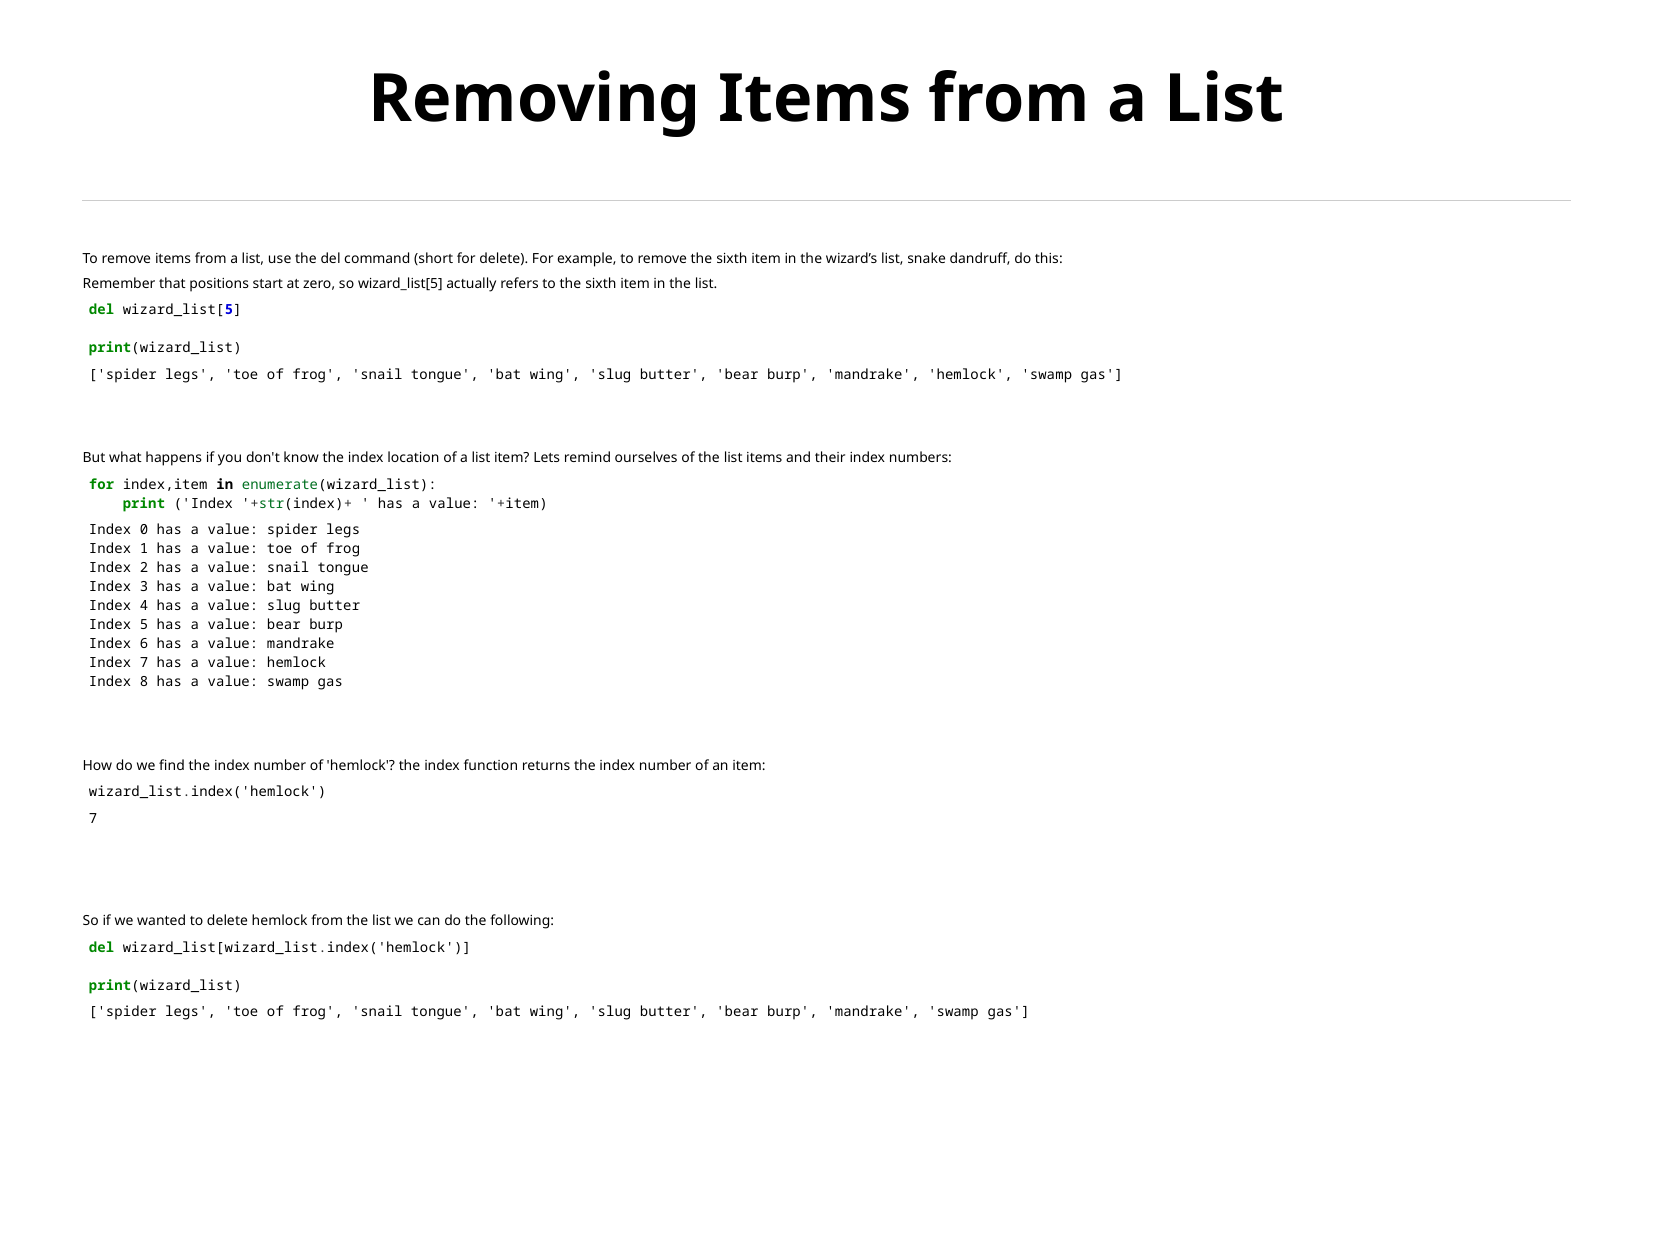

# Removing Items from a List
To remove items from a list, use the del command (short for delete). For example, to remove the sixth item in the wizard’s list, snake dandruff, do this:
Remember that positions start at zero, so wizard_list[5] actually refers to the sixth item in the list.
del wizard_list[5]
print(wizard_list)
['spider legs', 'toe of frog', 'snail tongue', 'bat wing', 'slug butter', 'bear burp', 'mandrake', 'hemlock', 'swamp gas']
But what happens if you don't know the index location of a list item? Lets remind ourselves of the list items and their index numbers:
for index,item in enumerate(wizard_list):
 print ('Index '+str(index)+ ' has a value: '+item)
Index 0 has a value: spider legs
Index 1 has a value: toe of frog
Index 2 has a value: snail tongue
Index 3 has a value: bat wing
Index 4 has a value: slug butter
Index 5 has a value: bear burp
Index 6 has a value: mandrake
Index 7 has a value: hemlock
Index 8 has a value: swamp gas
How do we find the index number of 'hemlock'? the index function returns the index number of an item:
wizard_list.index('hemlock')
7
So if we wanted to delete hemlock from the list we can do the following:
del wizard_list[wizard_list.index('hemlock')]
print(wizard_list)
['spider legs', 'toe of frog', 'snail tongue', 'bat wing', 'slug butter', 'bear burp', 'mandrake', 'swamp gas']